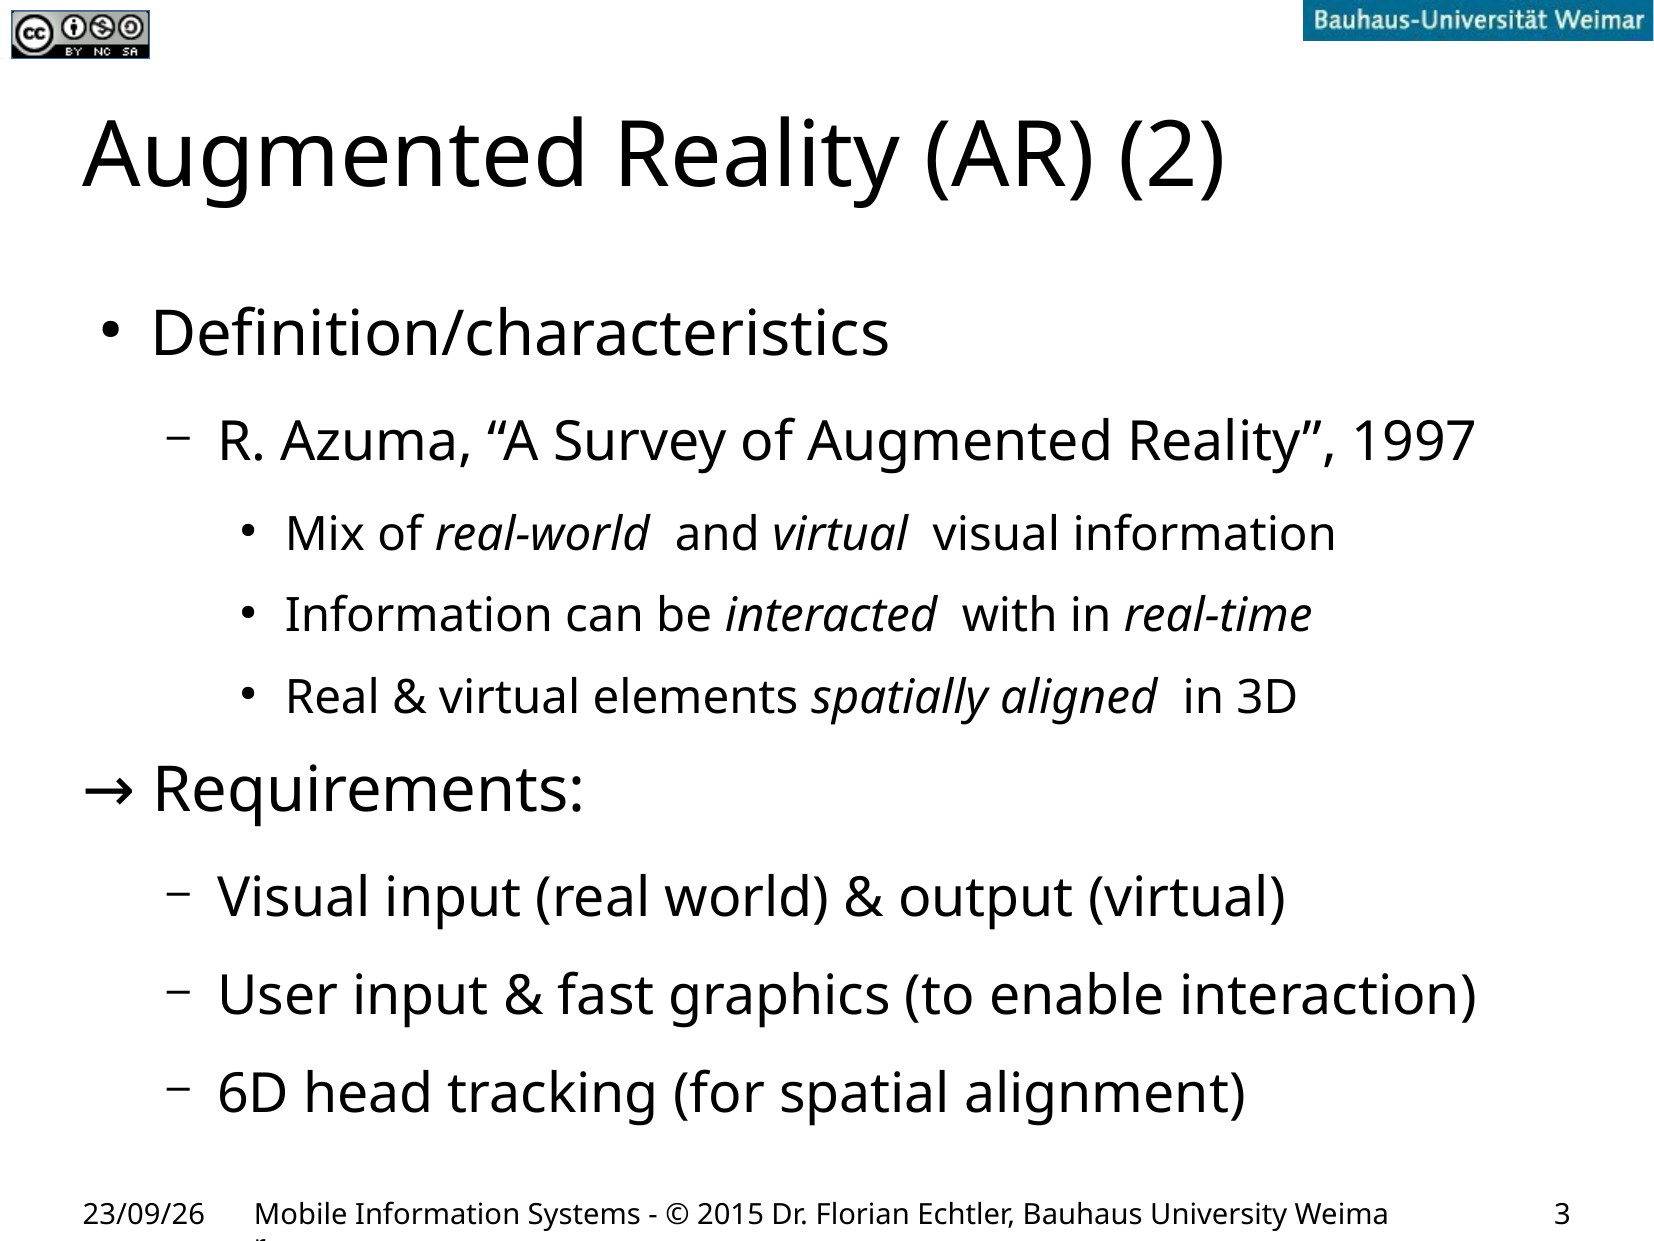

# Augmented Reality (AR) (2)
Definition/characteristics
R. Azuma, “A Survey of Augmented Reality”, 1997
Mix of real-world and virtual visual information
Information can be interacted with in real-time
Real & virtual elements spatially aligned in 3D
→ Requirements:
Visual input (real world) & output (virtual)
User input & fast graphics (to enable interaction)
6D head tracking (for spatial alignment)
Mobile Information Systems - © 2015 Dr. Florian Echtler, Bauhaus University Weimar
3